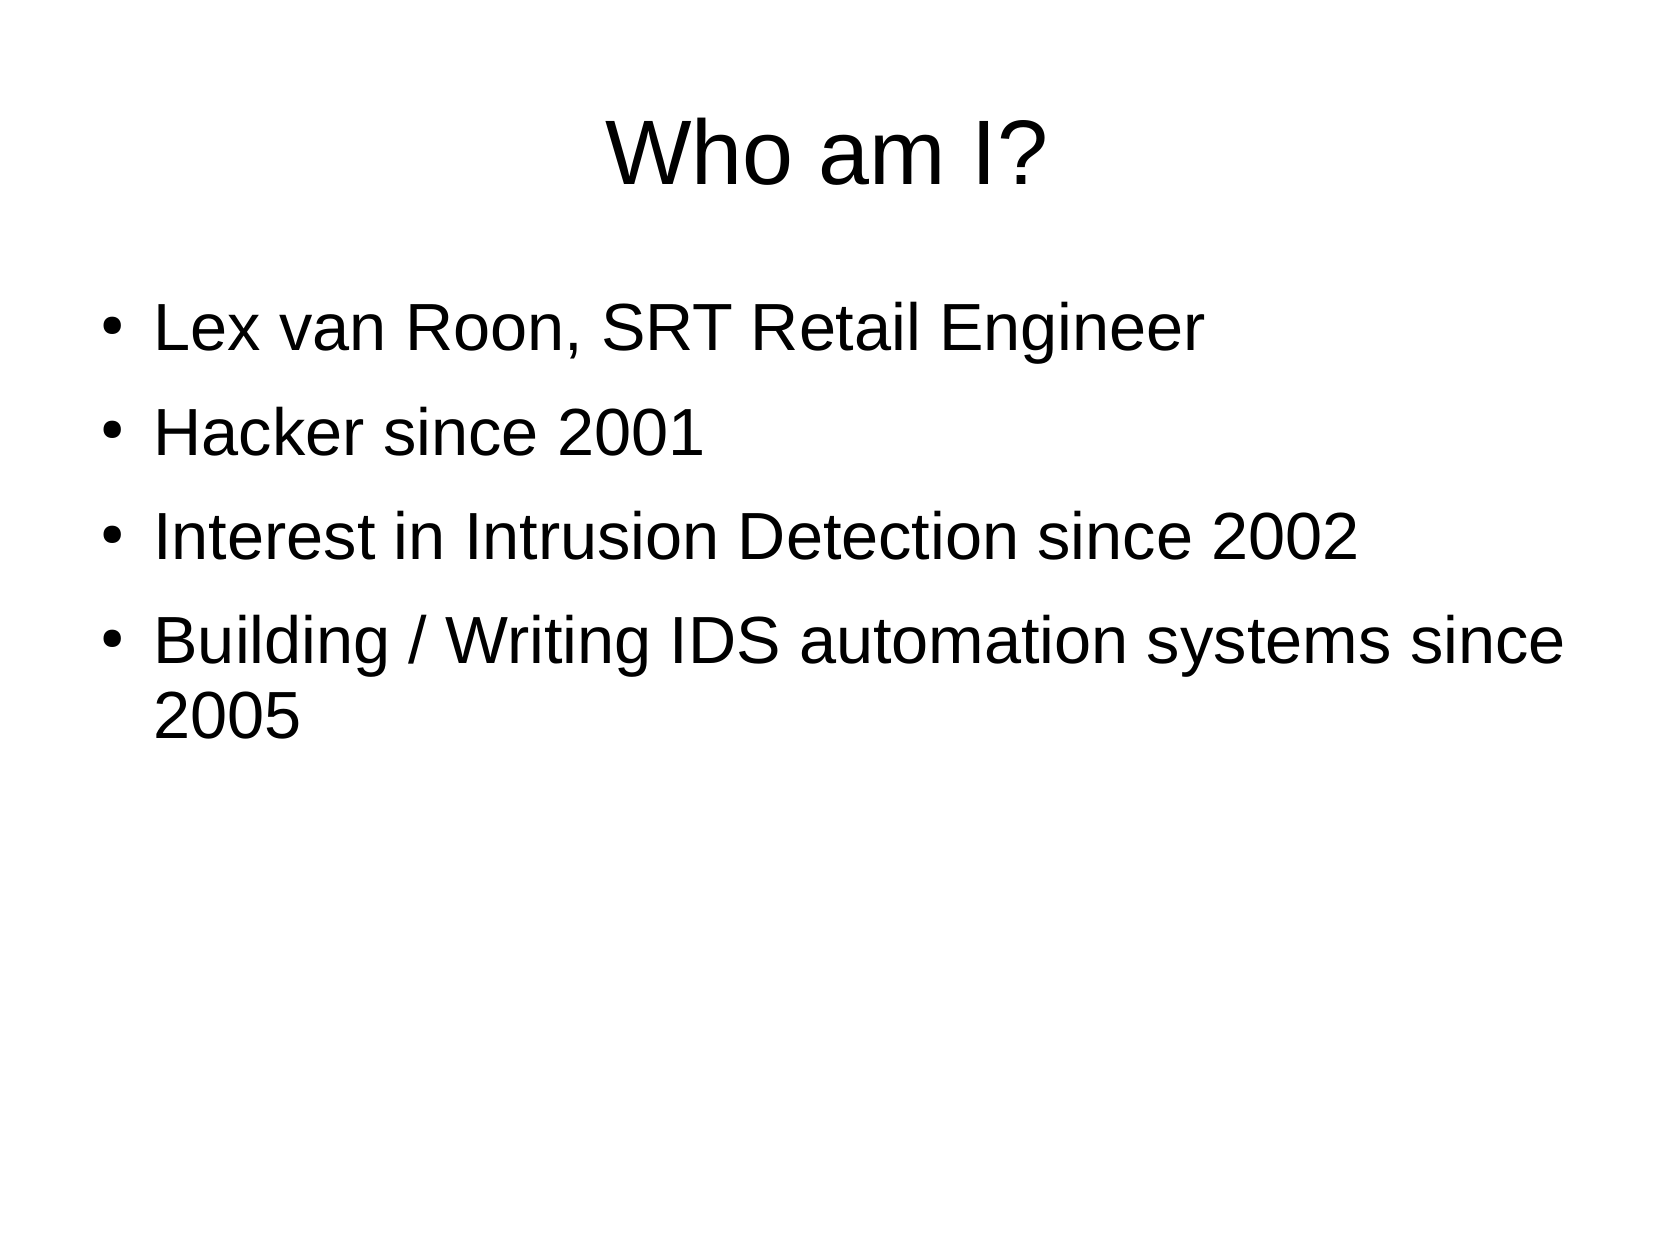

# Who am I?
Lex van Roon, SRT Retail Engineer
Hacker since 2001
Interest in Intrusion Detection since 2002
Building / Writing IDS automation systems since 2005